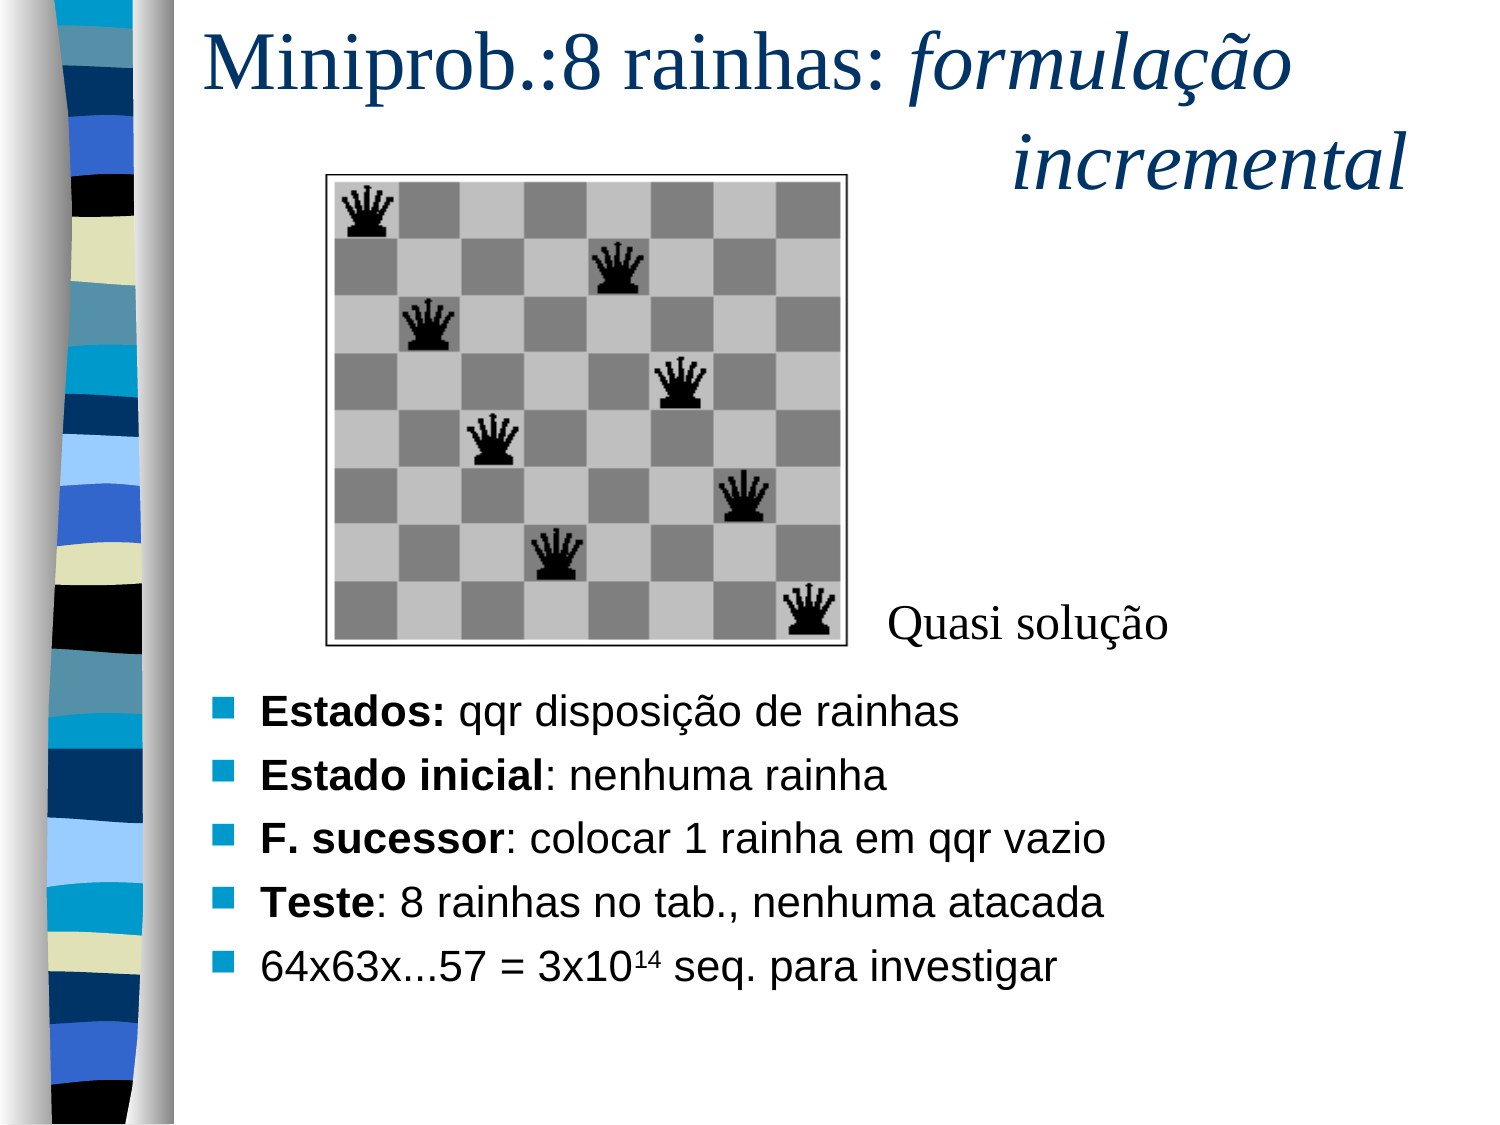

# Miniprob.:8 rainhas: formulação incremental
Quasi solução
Estados: qqr disposição de rainhas
Estado inicial: nenhuma rainha
F. sucessor: colocar 1 rainha em qqr vazio
Teste: 8 rainhas no tab., nenhuma atacada
64x63x...57 = 3x1014 seq. para investigar